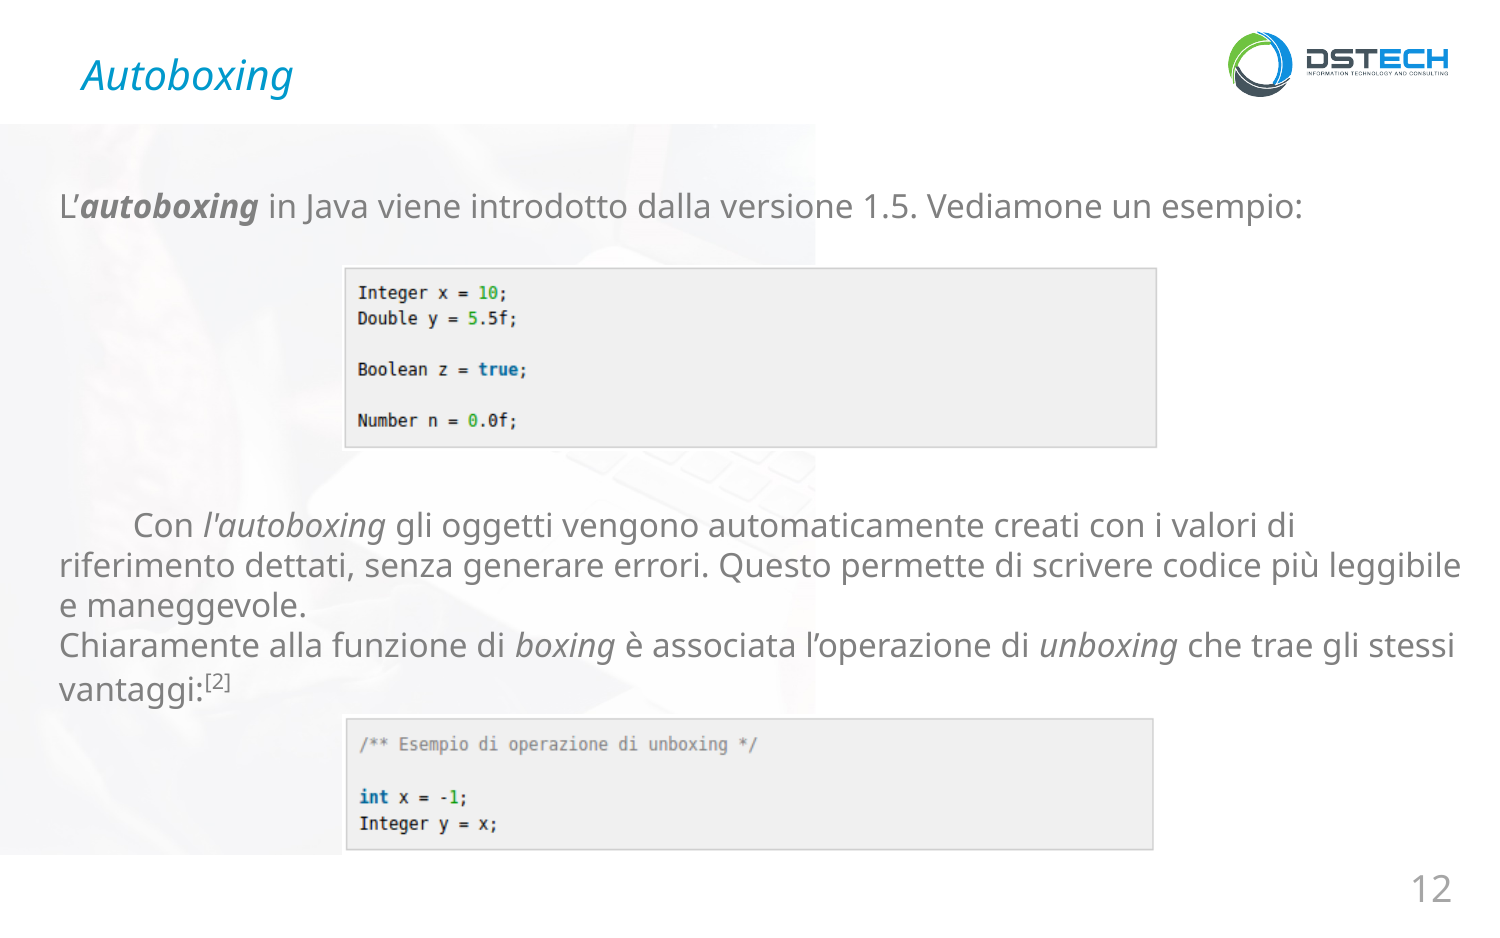

Autoboxing
L’autoboxing in Java viene introdotto dalla versione 1.5. Vediamone un esempio:
	Con l'autoboxing gli oggetti vengono automaticamente creati con i valori di riferimento dettati, senza generare errori. Questo permette di scrivere codice più leggibile e maneggevole.
Chiaramente alla funzione di boxing è associata l’operazione di unboxing che trae gli stessi vantaggi:[2]
12